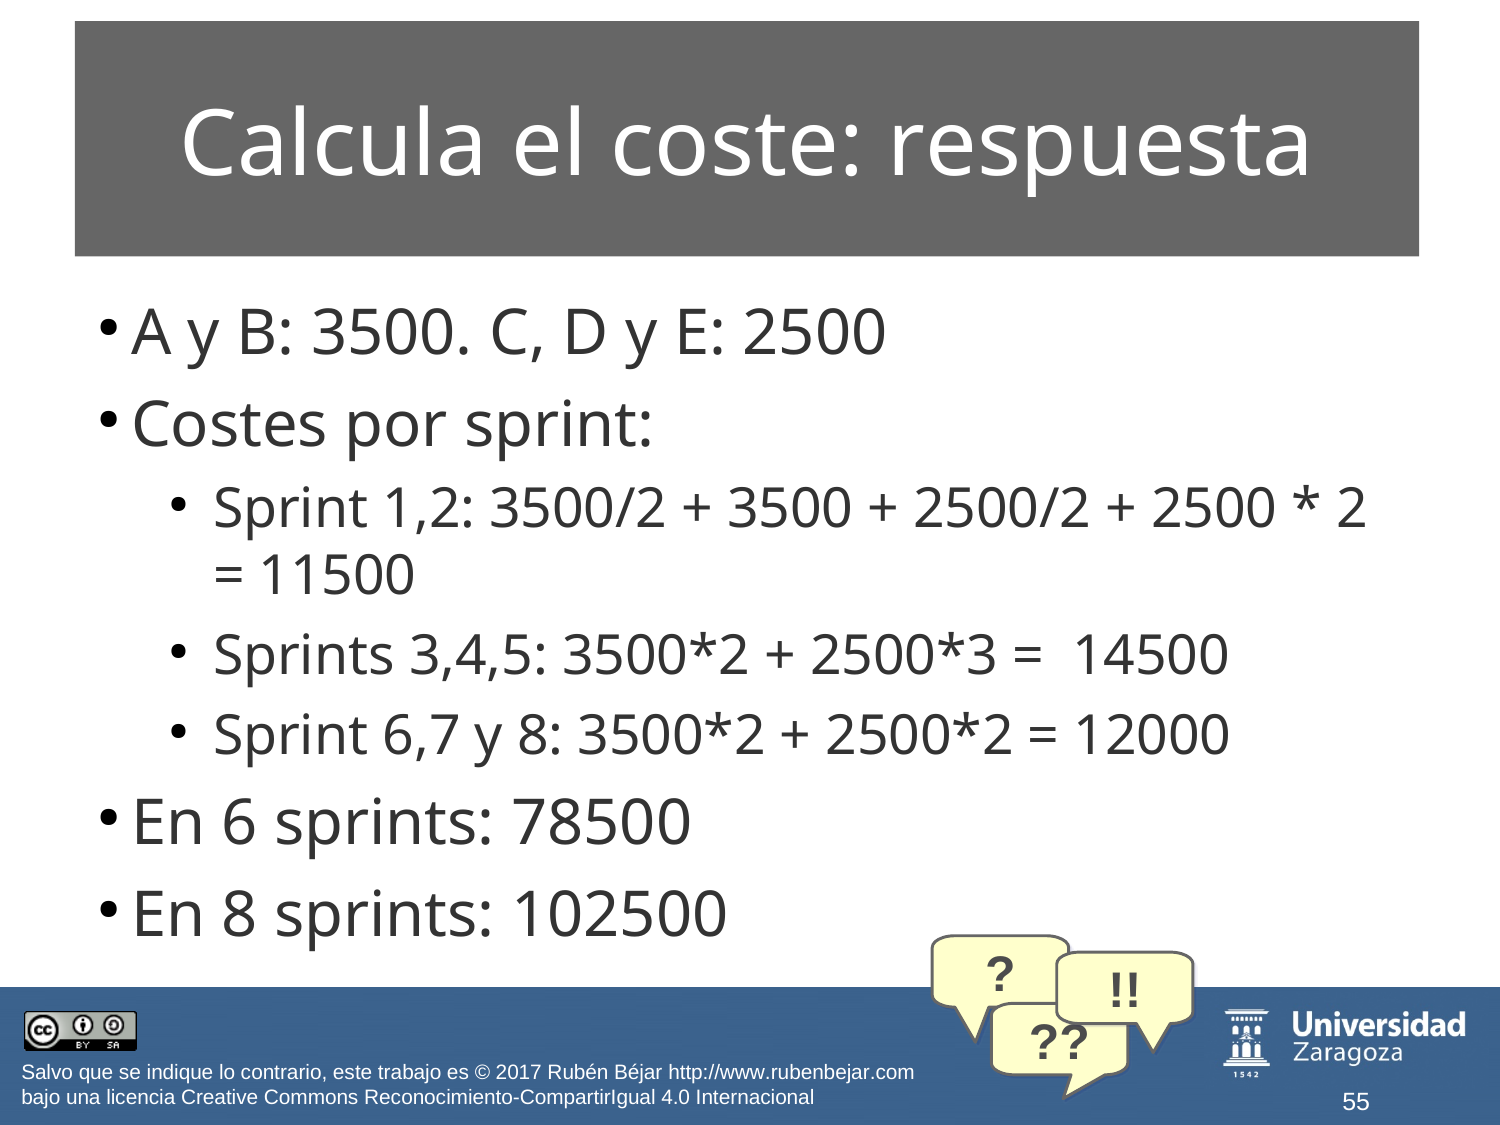

# Calcula el coste: respuesta
A y B: 3500. C, D y E: 2500
Costes por sprint:
Sprint 1,2: 3500/2 + 3500 + 2500/2 + 2500 * 2 = 11500
Sprints 3,4,5: 3500*2 + 2500*3 = 14500
Sprint 6,7 y 8: 3500*2 + 2500*2 = 12000
En 6 sprints: 78500
En 8 sprints: 102500
?
!!
??